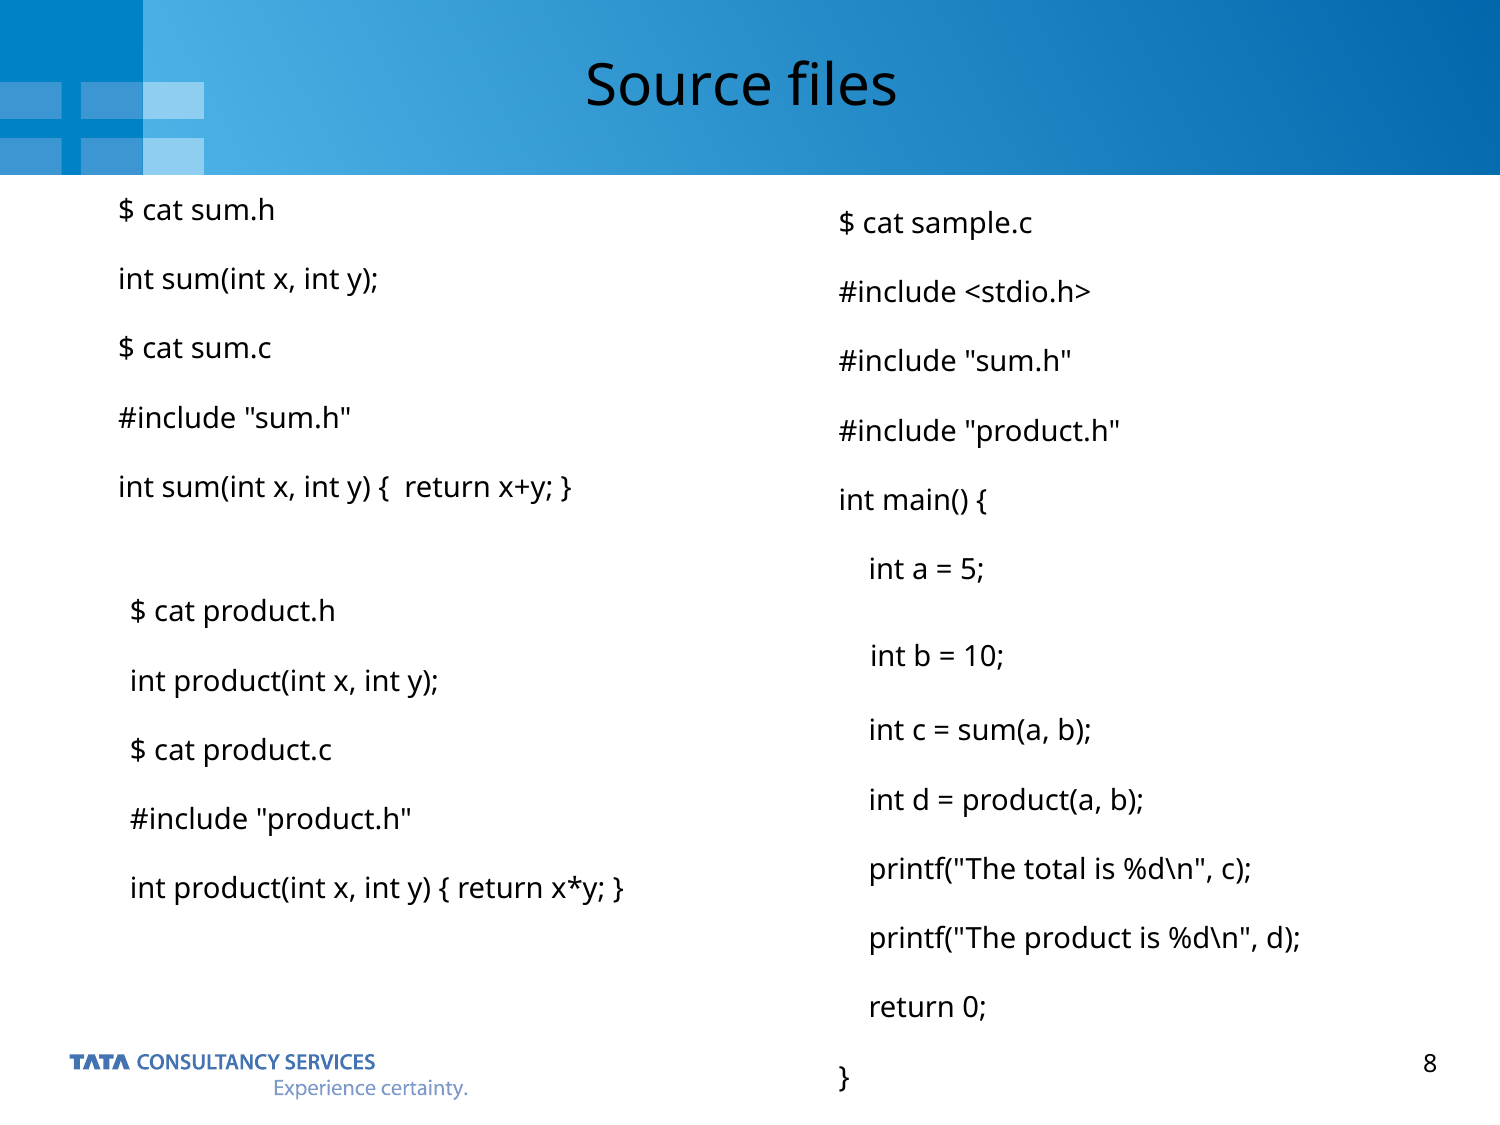

# Source files
$ cat sum.h
int sum(int x, int y);
$ cat sum.c
#include "sum.h"
int sum(int x, int y) { return x+y; }
$ cat sample.c
#include <stdio.h>
#include "sum.h"
#include "product.h"
int main() {
 int a = 5;
 int b = 10;
 int c = sum(a, b);
 int d = product(a, b);
 printf("The total is %d\n", c);
 printf("The product is %d\n", d);
 return 0;
}
$ cat product.h
int product(int x, int y);
$ cat product.c
#include "product.h"
int product(int x, int y) { return x*y; }